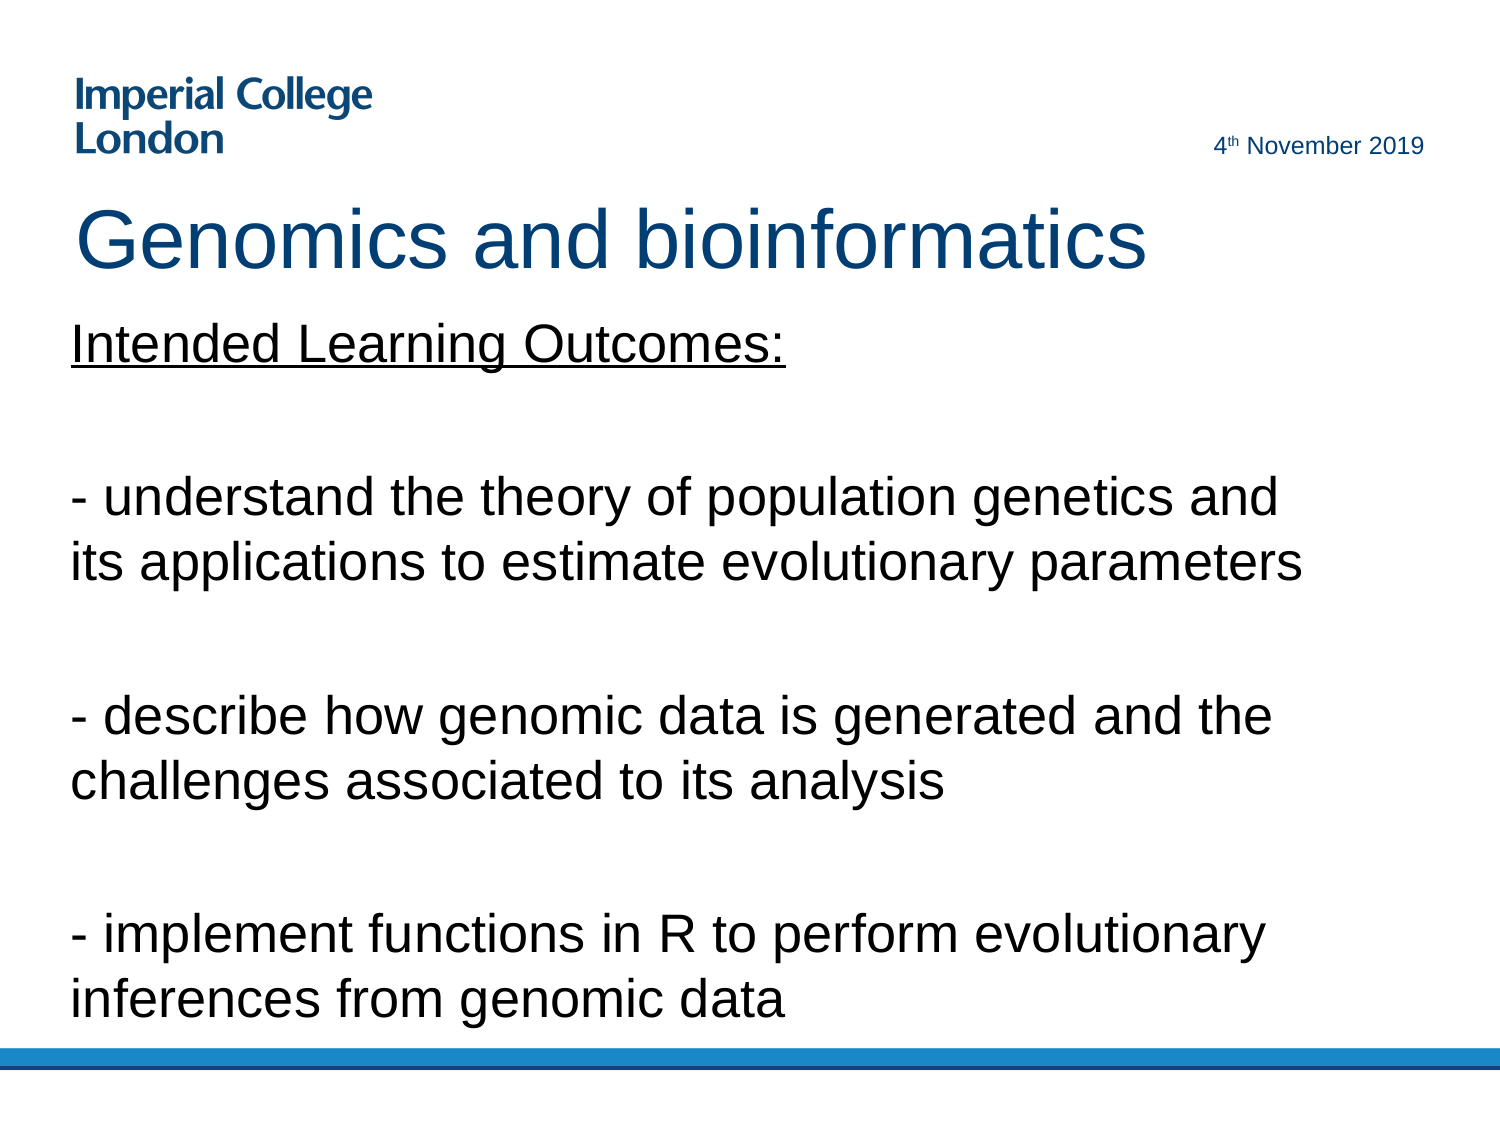

4th November 2019
Genomics and bioinformatics
# Intended Learning Outcomes:
- understand the theory of population genetics and its applications to estimate evolutionary parameters
- describe how genomic data is generated and the challenges associated to its analysis
- implement functions in R to perform evolutionary inferences from genomic data